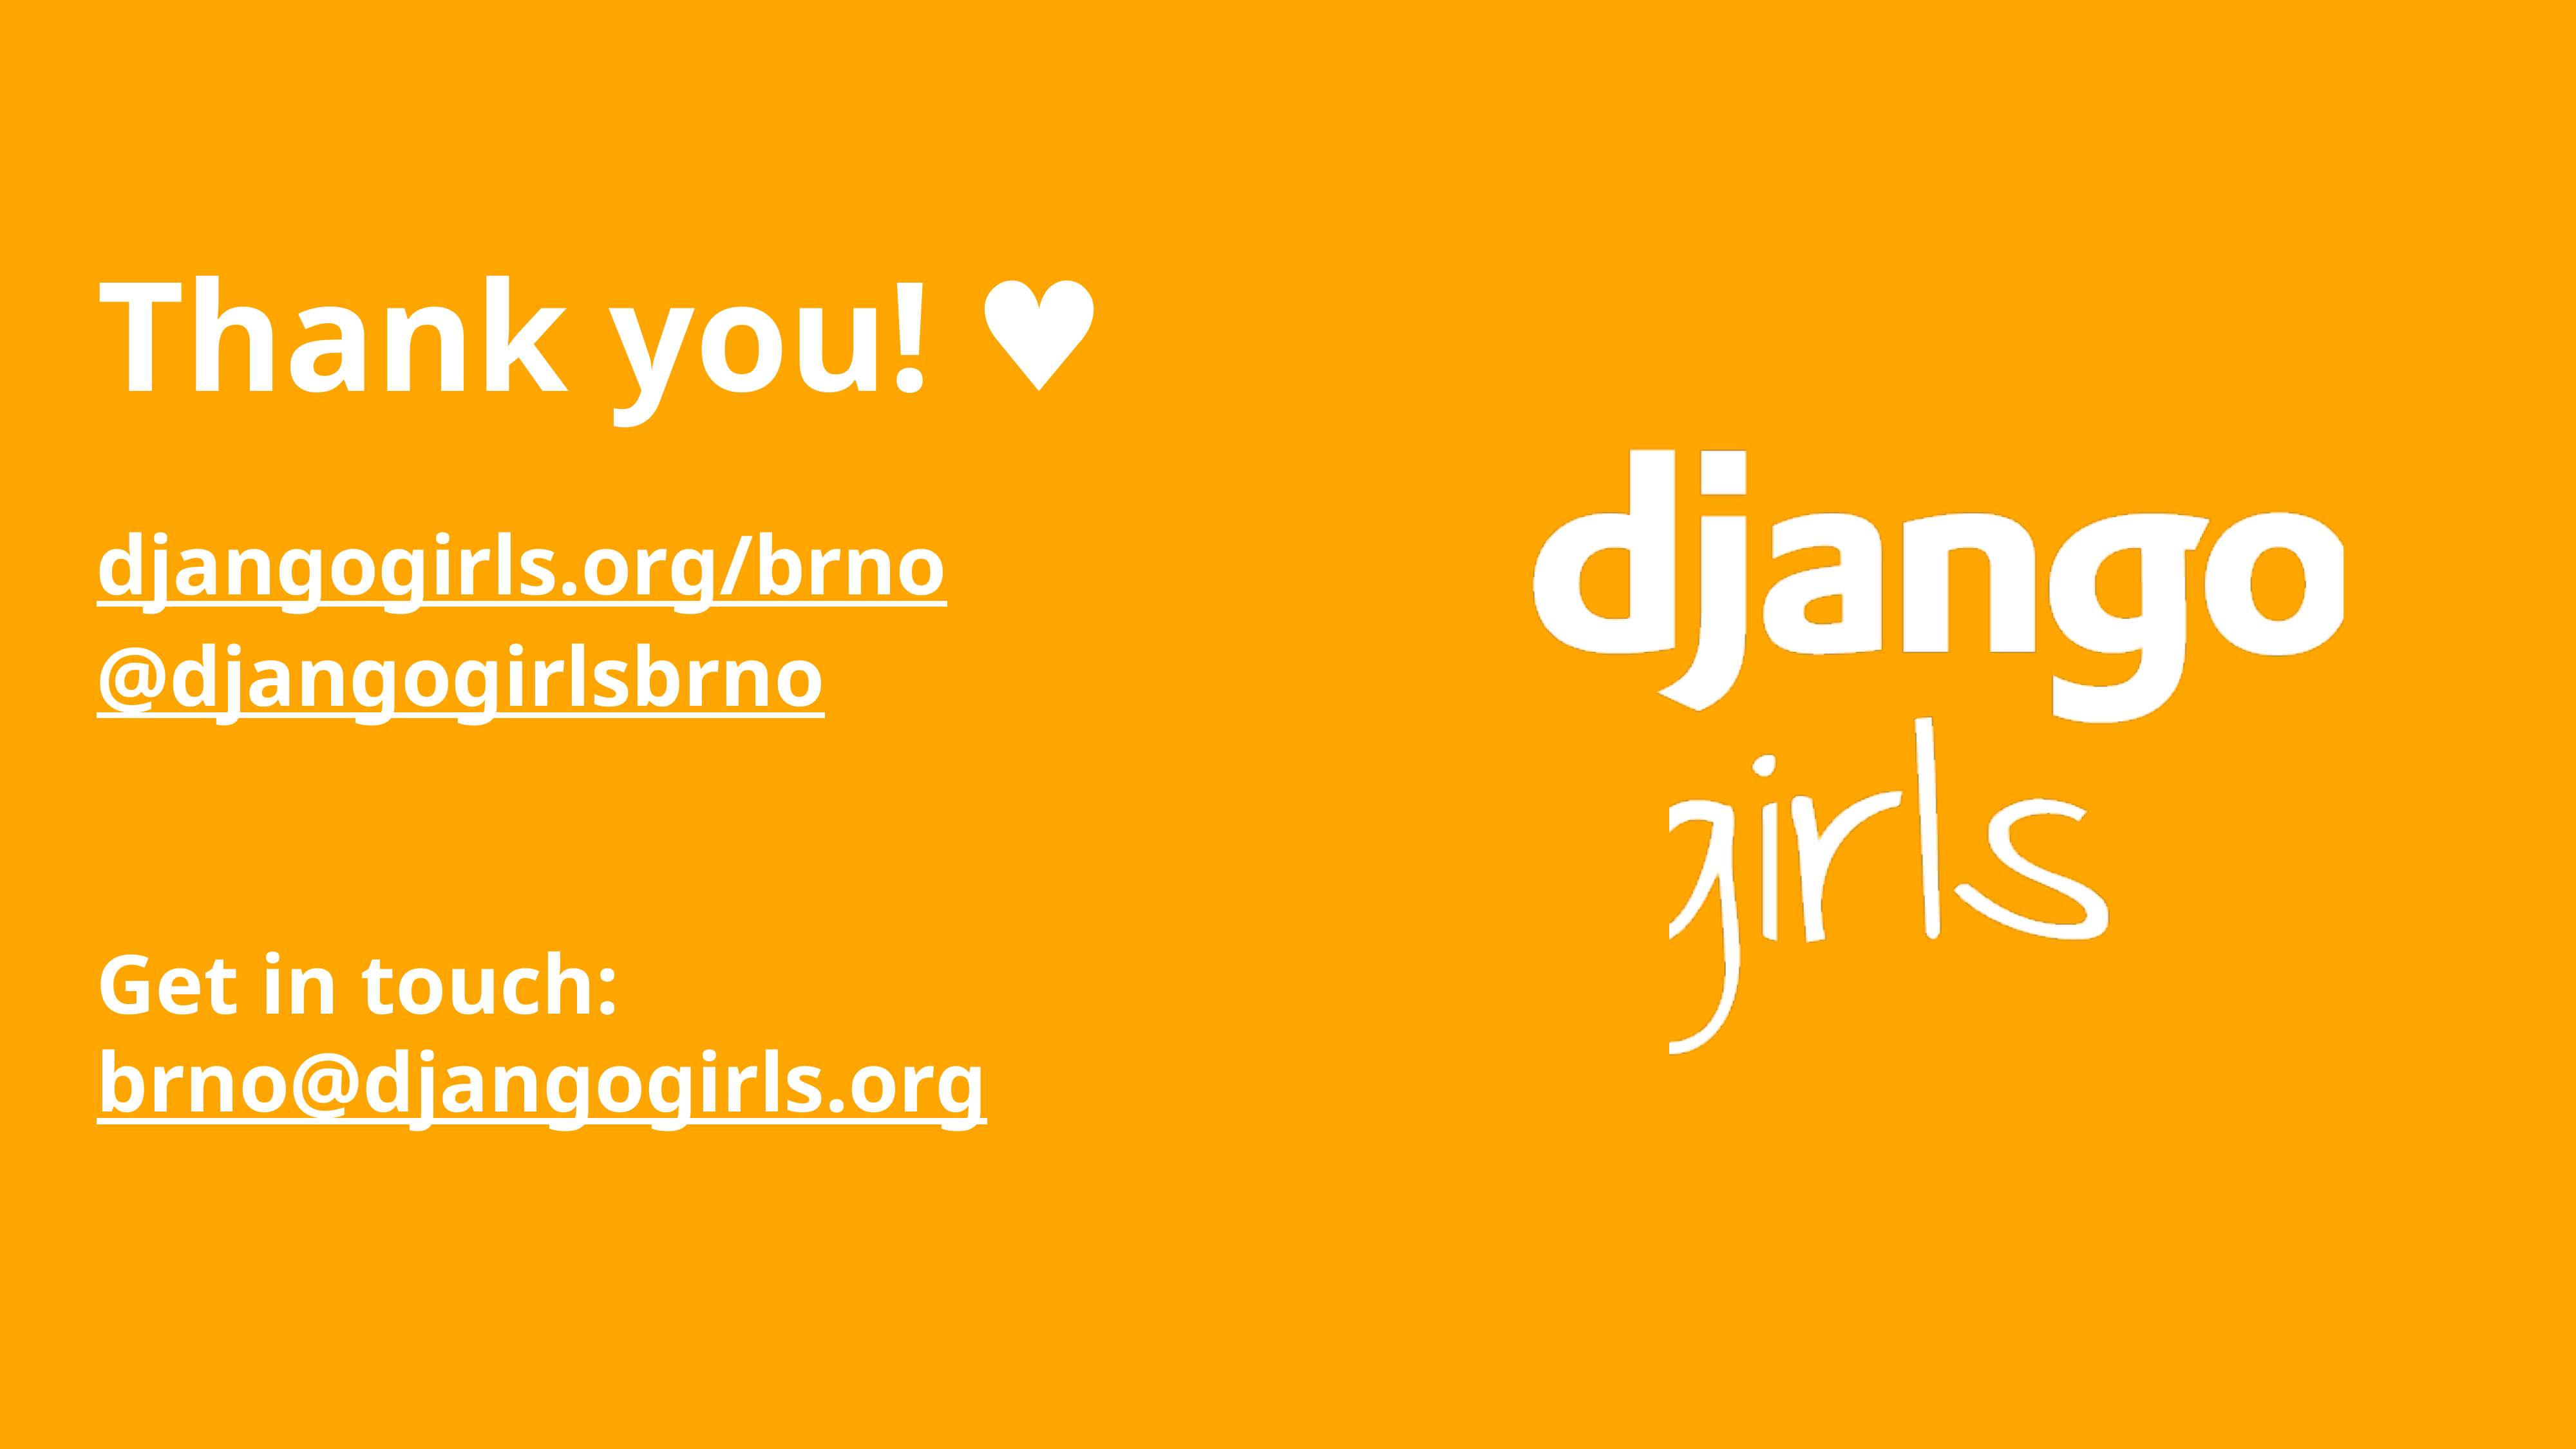

# Thank you! ♥
djangogirls.org/brno
@djangogirlsbrno
Get in touch:
brno@djangogirls.org